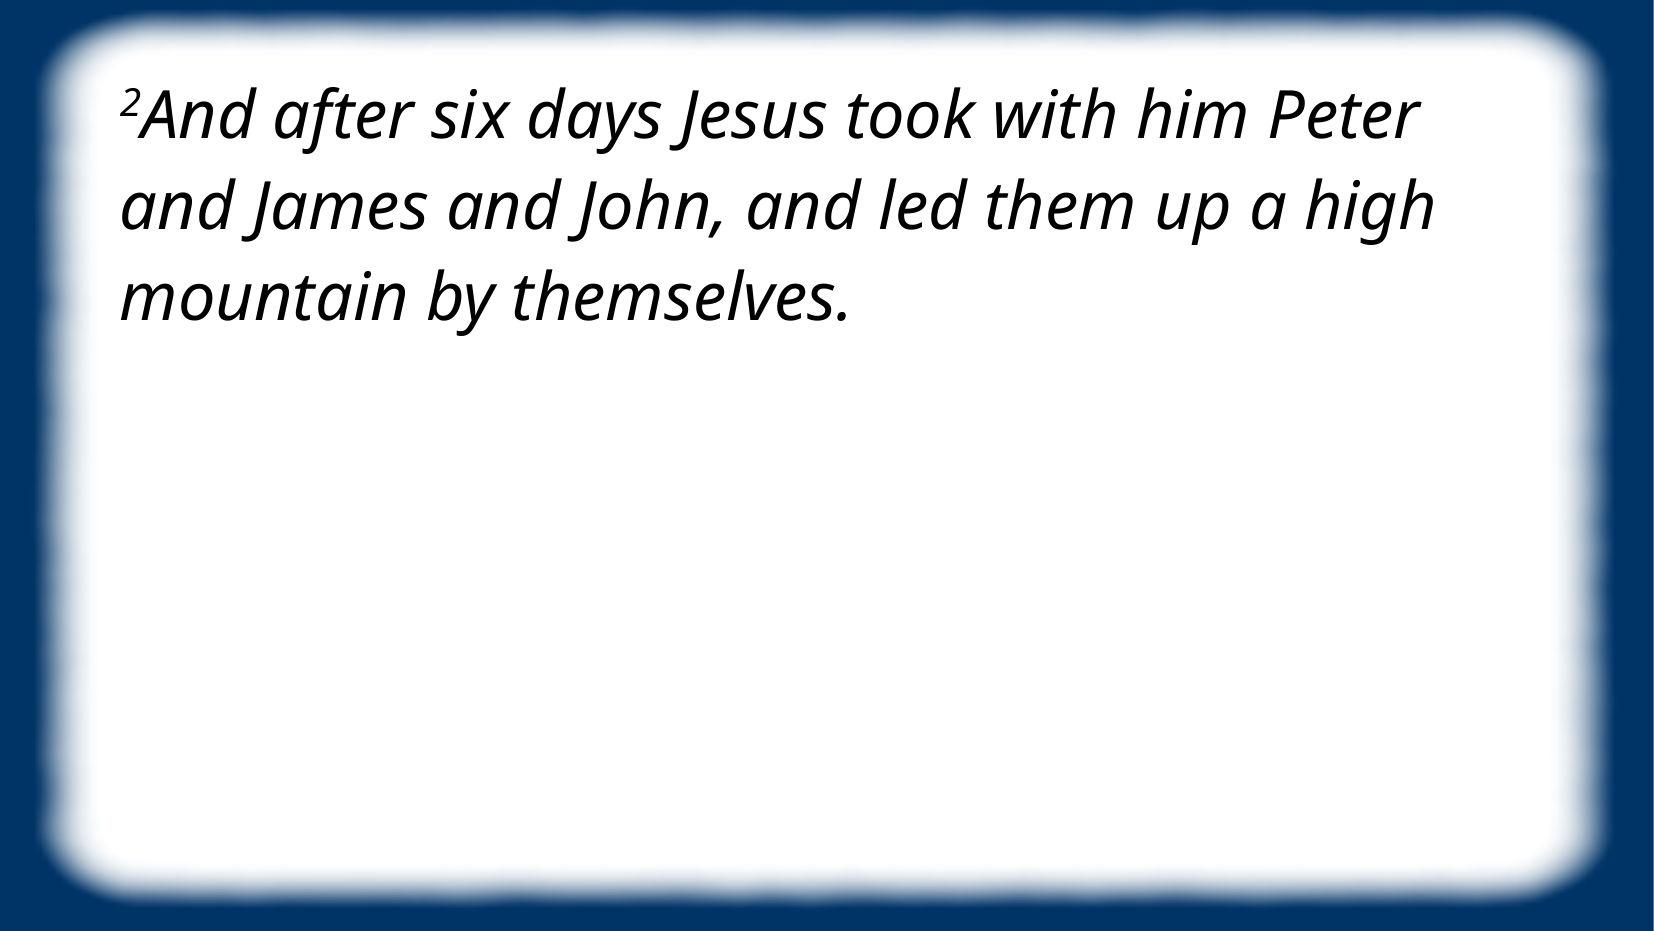

2And after six days Jesus took with him Peter and James and John, and led them up a high mountain by themselves.